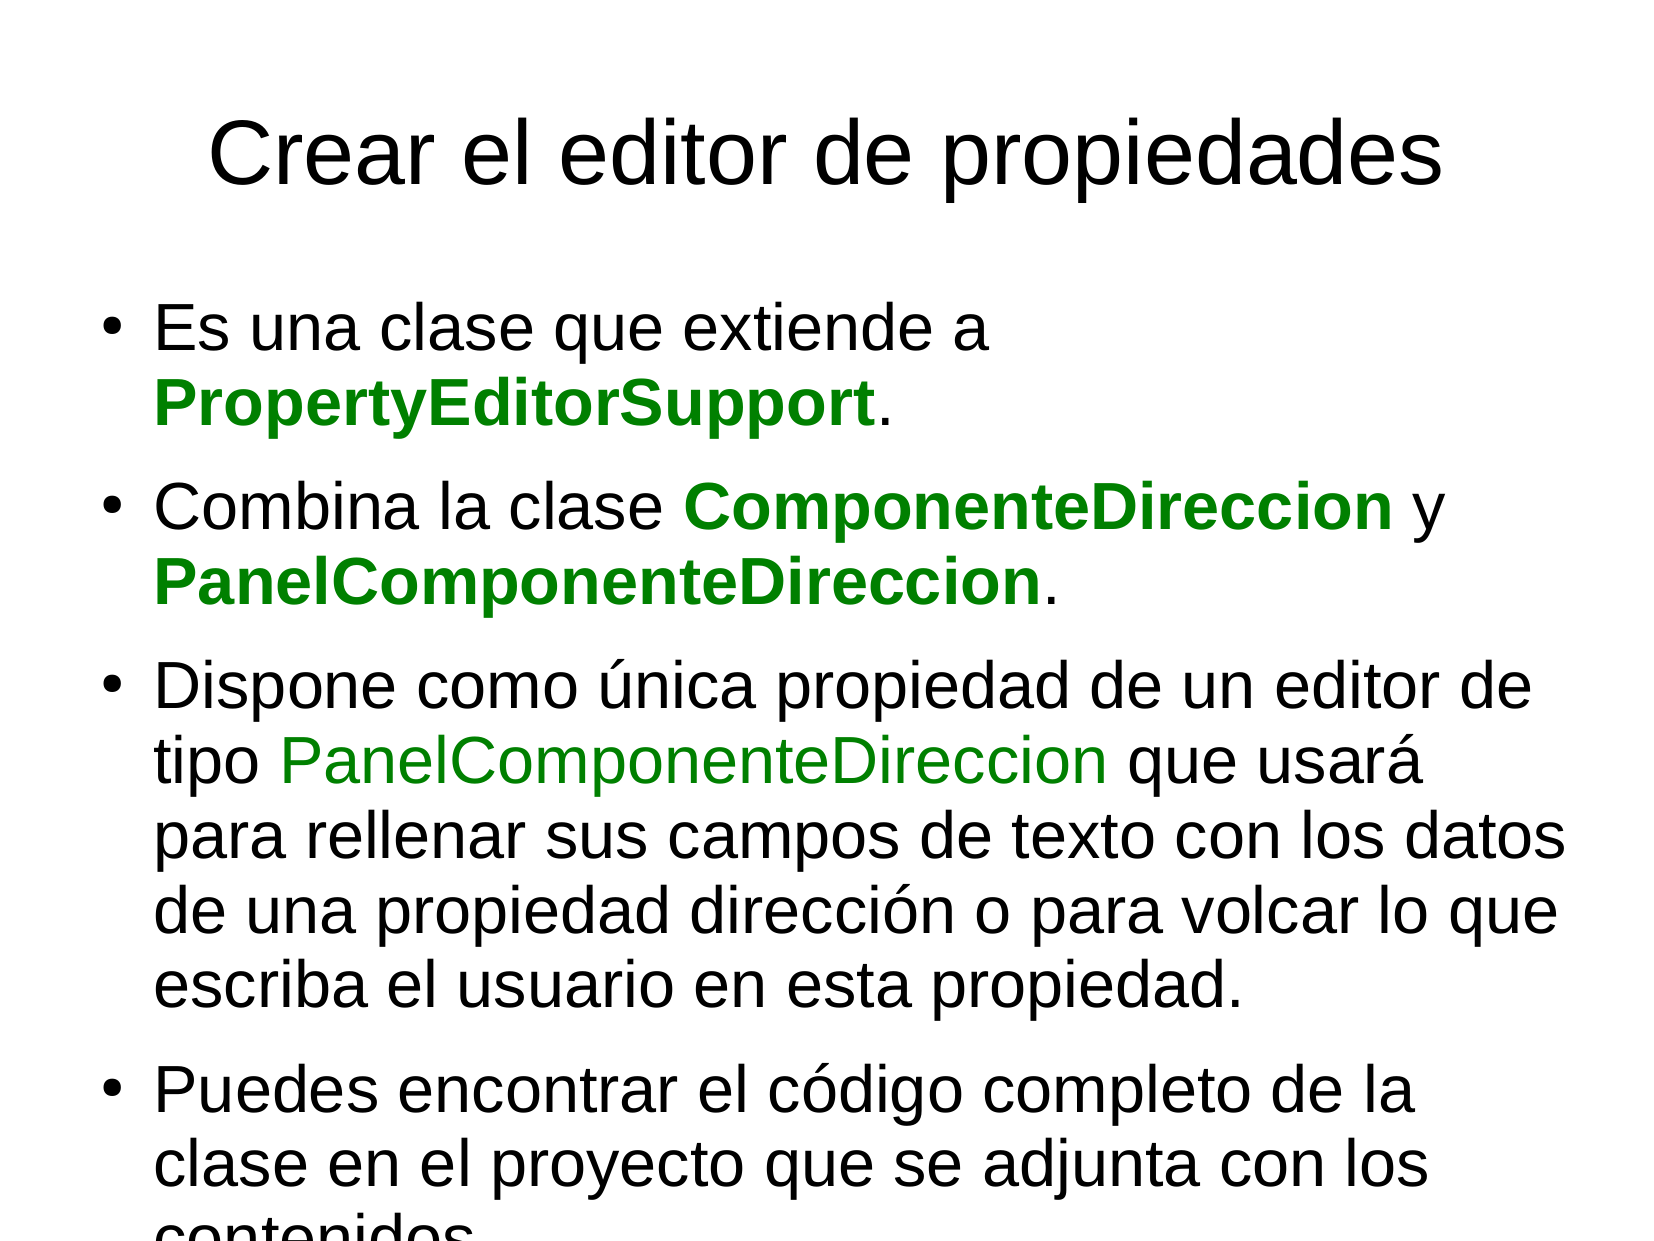

# Crear el editor de propiedades
Es una clase que extiende a PropertyEditorSupport.
Combina la clase ComponenteDireccion y PanelComponenteDireccion.
Dispone como única propiedad de un editor de tipo PanelComponenteDireccion que usará para rellenar sus campos de texto con los datos de una propiedad dirección o para volcar lo que escriba el usuario en esta propiedad.
Puedes encontrar el código completo de la clase en el proyecto que se adjunta con los contenidos.